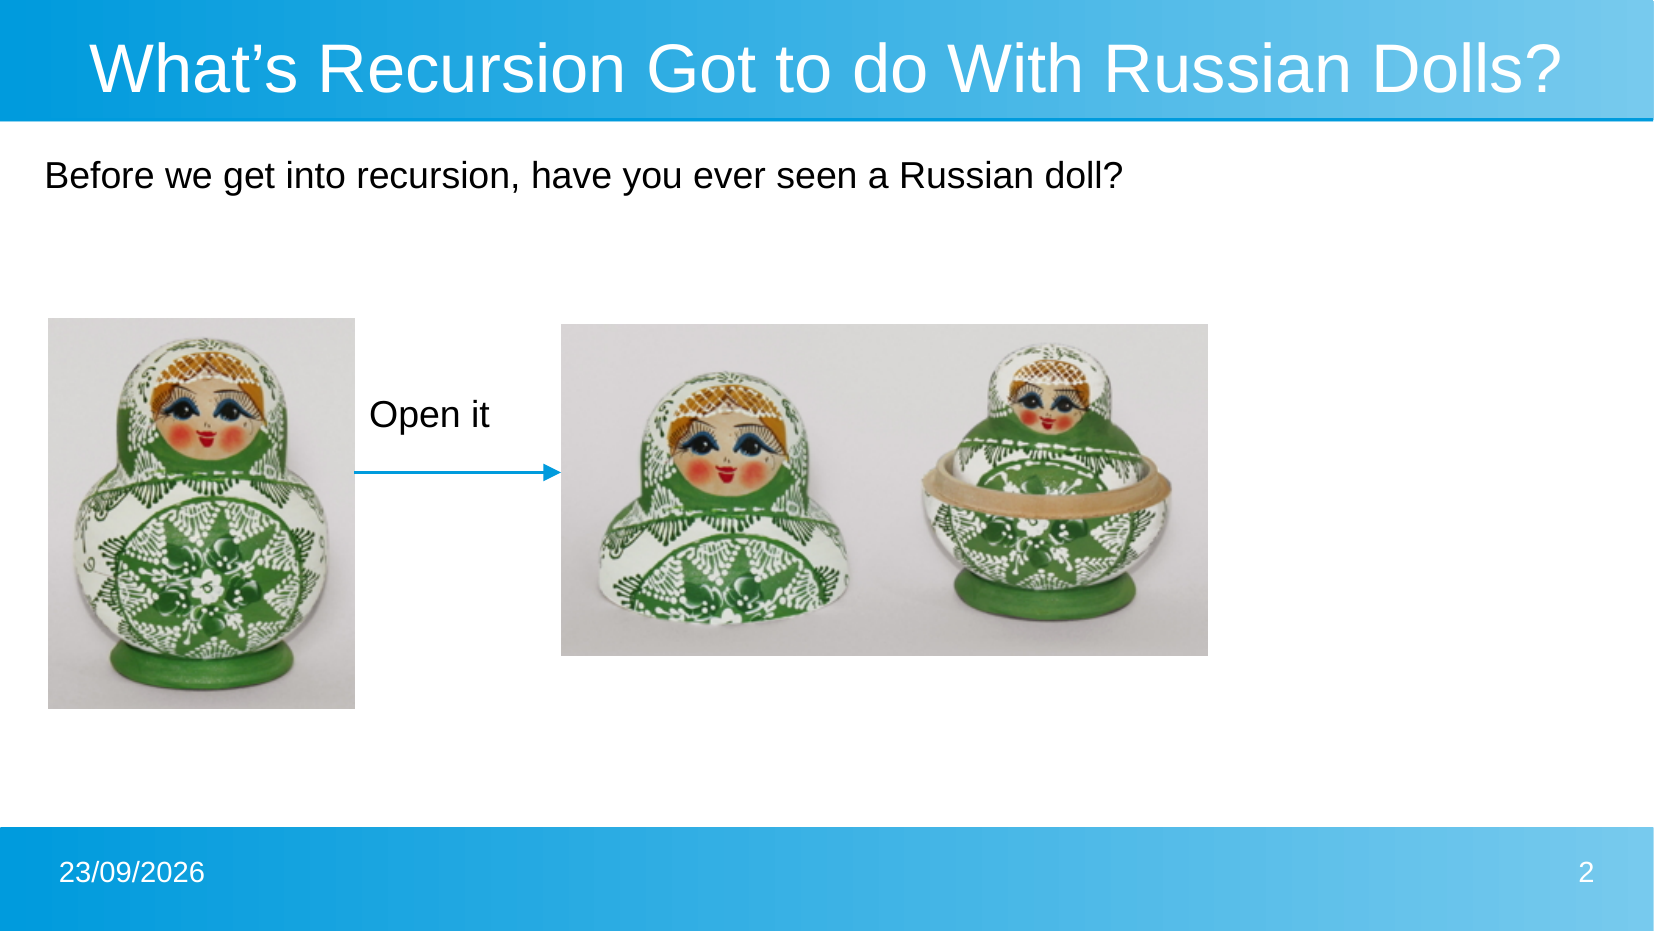

# What’s Recursion Got to do With Russian Dolls?
Before we get into recursion, have you ever seen a Russian doll?
Open it
2